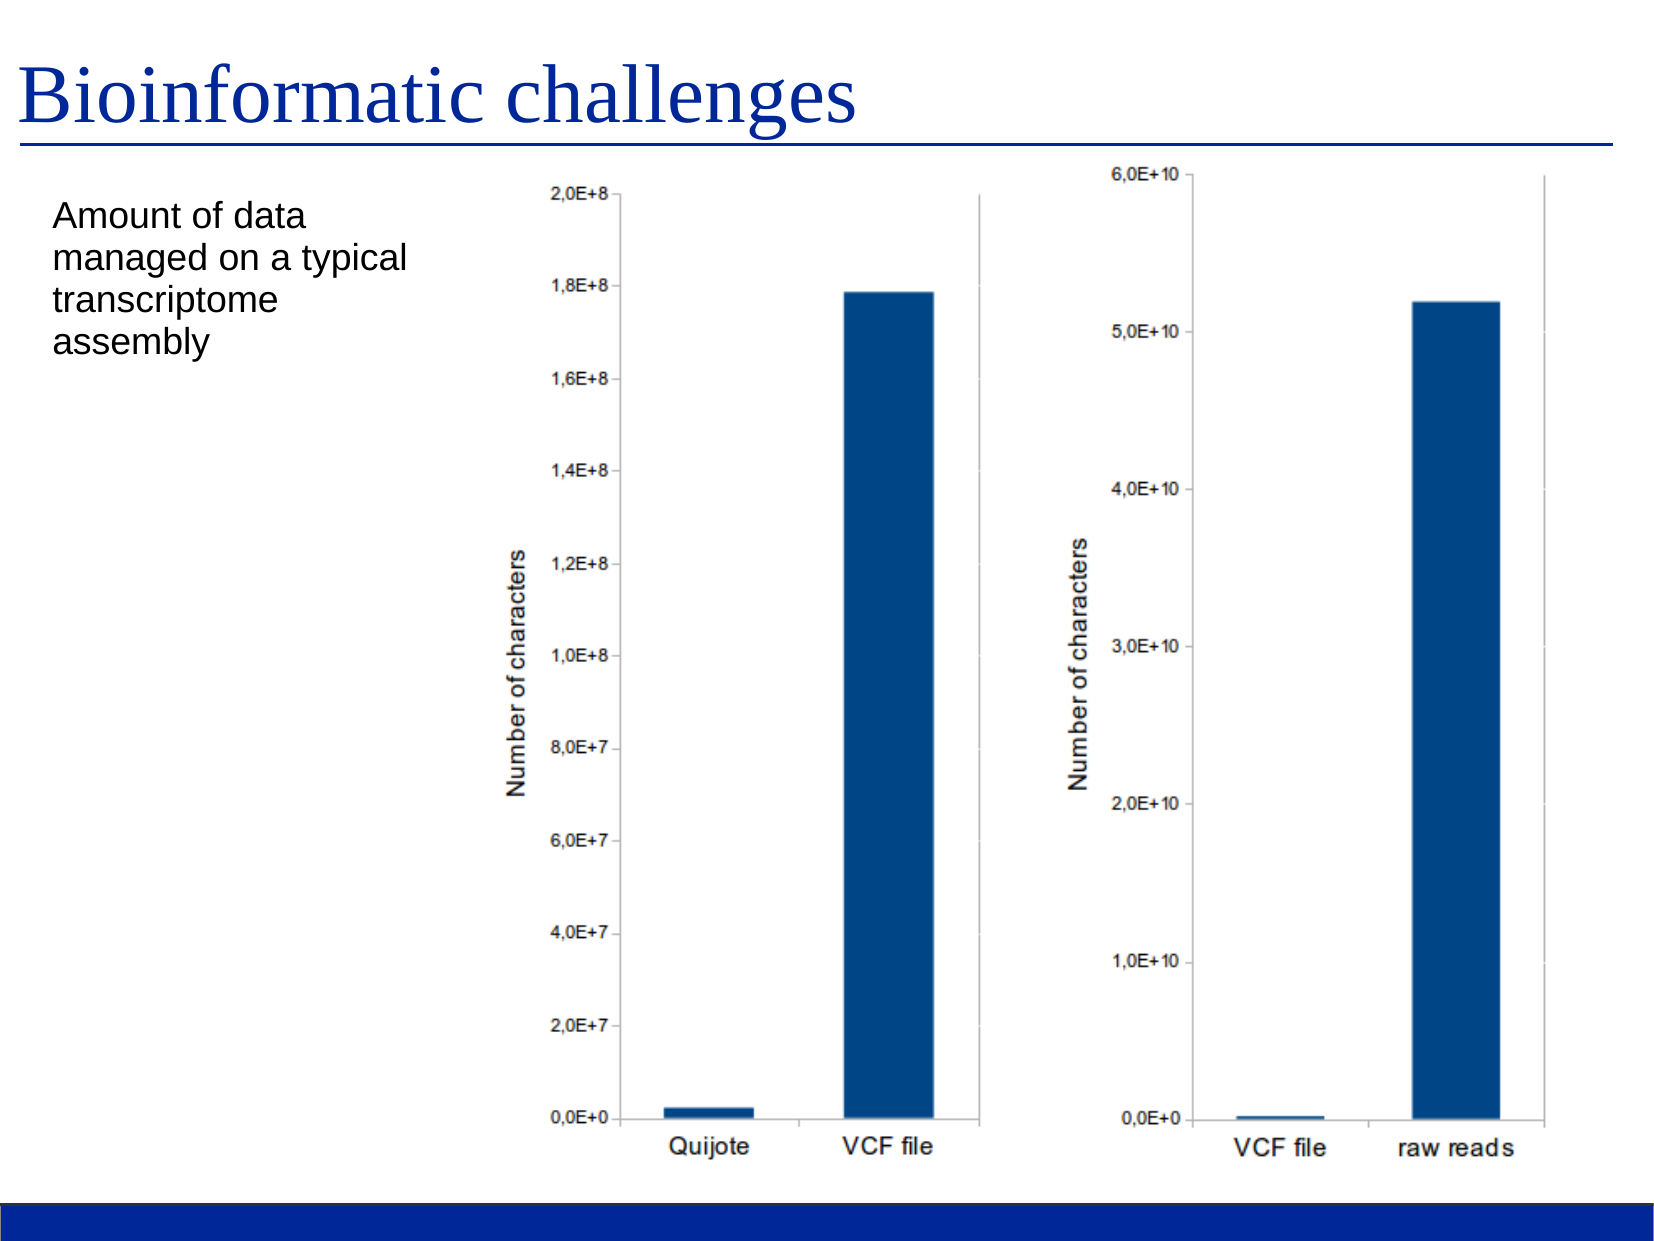

# Bioinformatic challenges
Amount of data managed on a typical transcriptome assembly